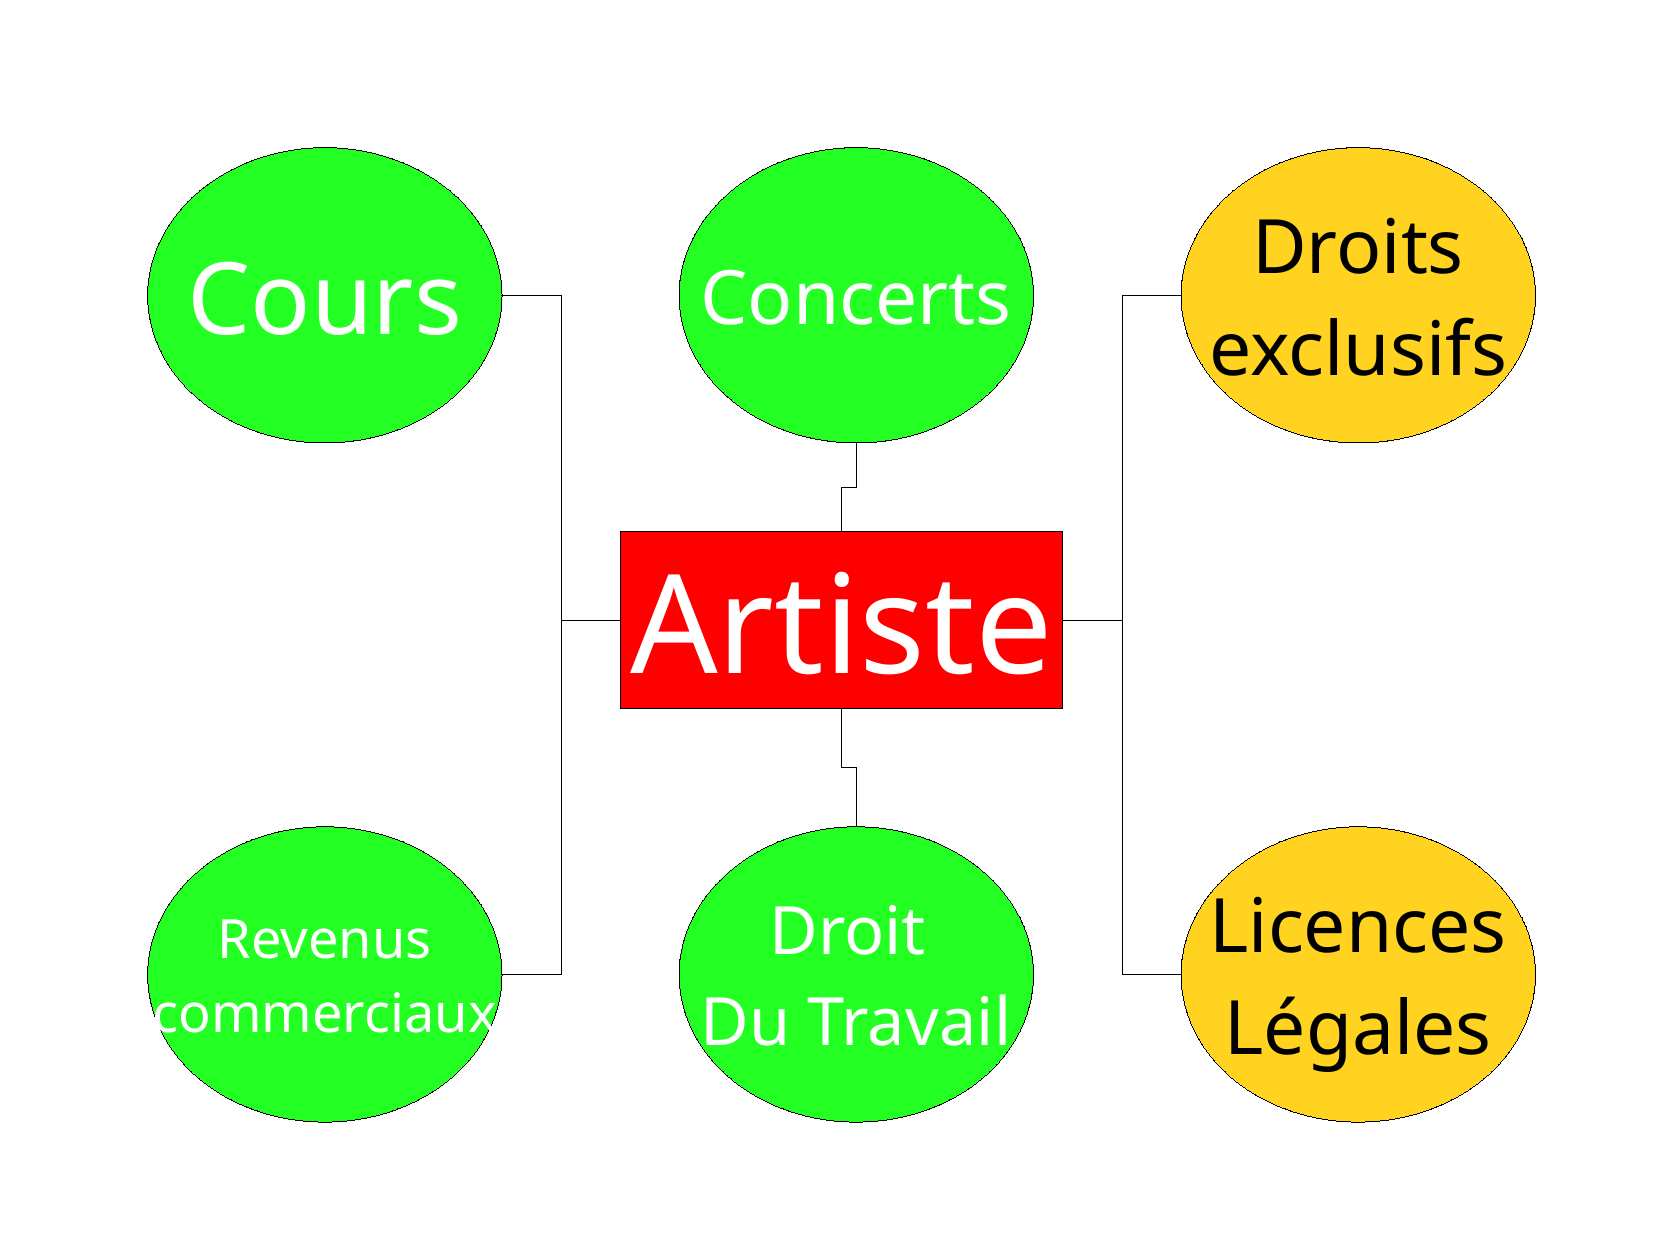

Cours
Concerts
Droits
exclusifs
Artiste
Revenus
commerciaux
Droit
Du Travail
Licences
Légales